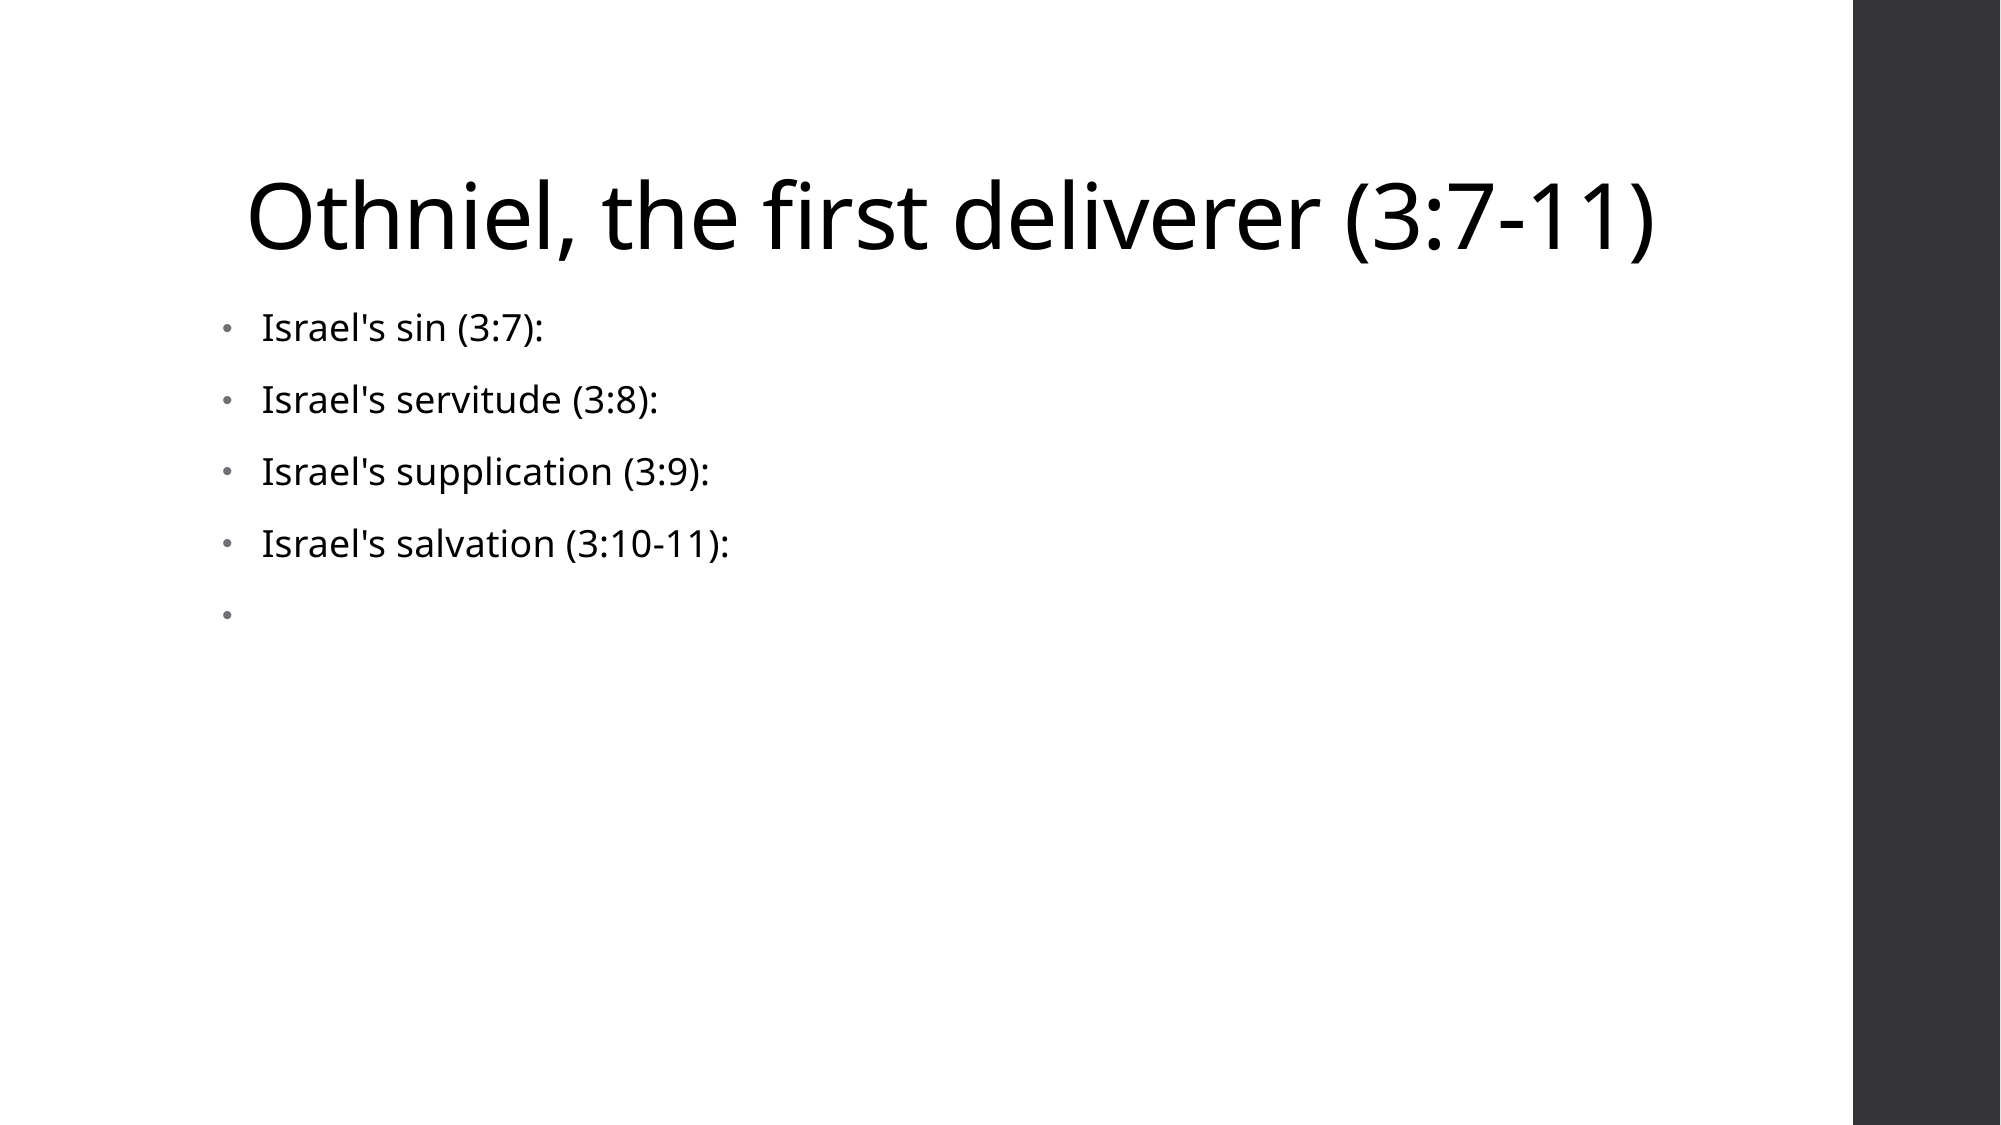

# Othniel, the first deliverer (3:7-11)
 Israel's sin (3:7):
 Israel's servitude (3:8):
 Israel's supplication (3:9):
 Israel's salvation (3:10-11):